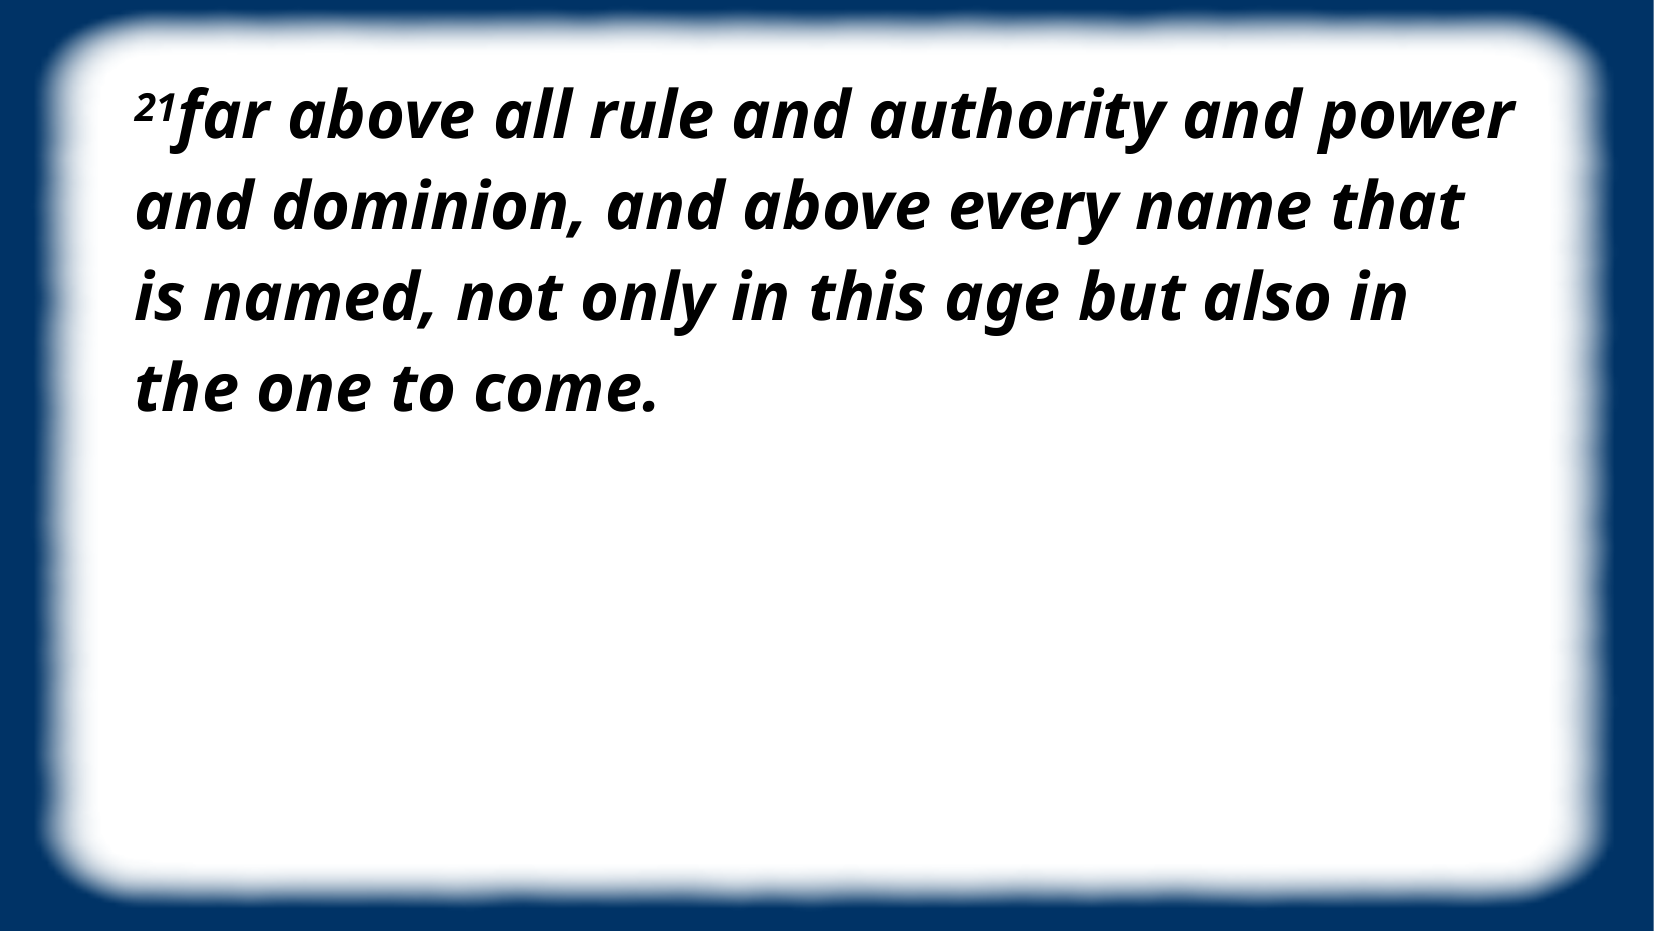

21far above all rule and authority and power and dominion, and above every name that is named, not only in this age but also in the one to come.